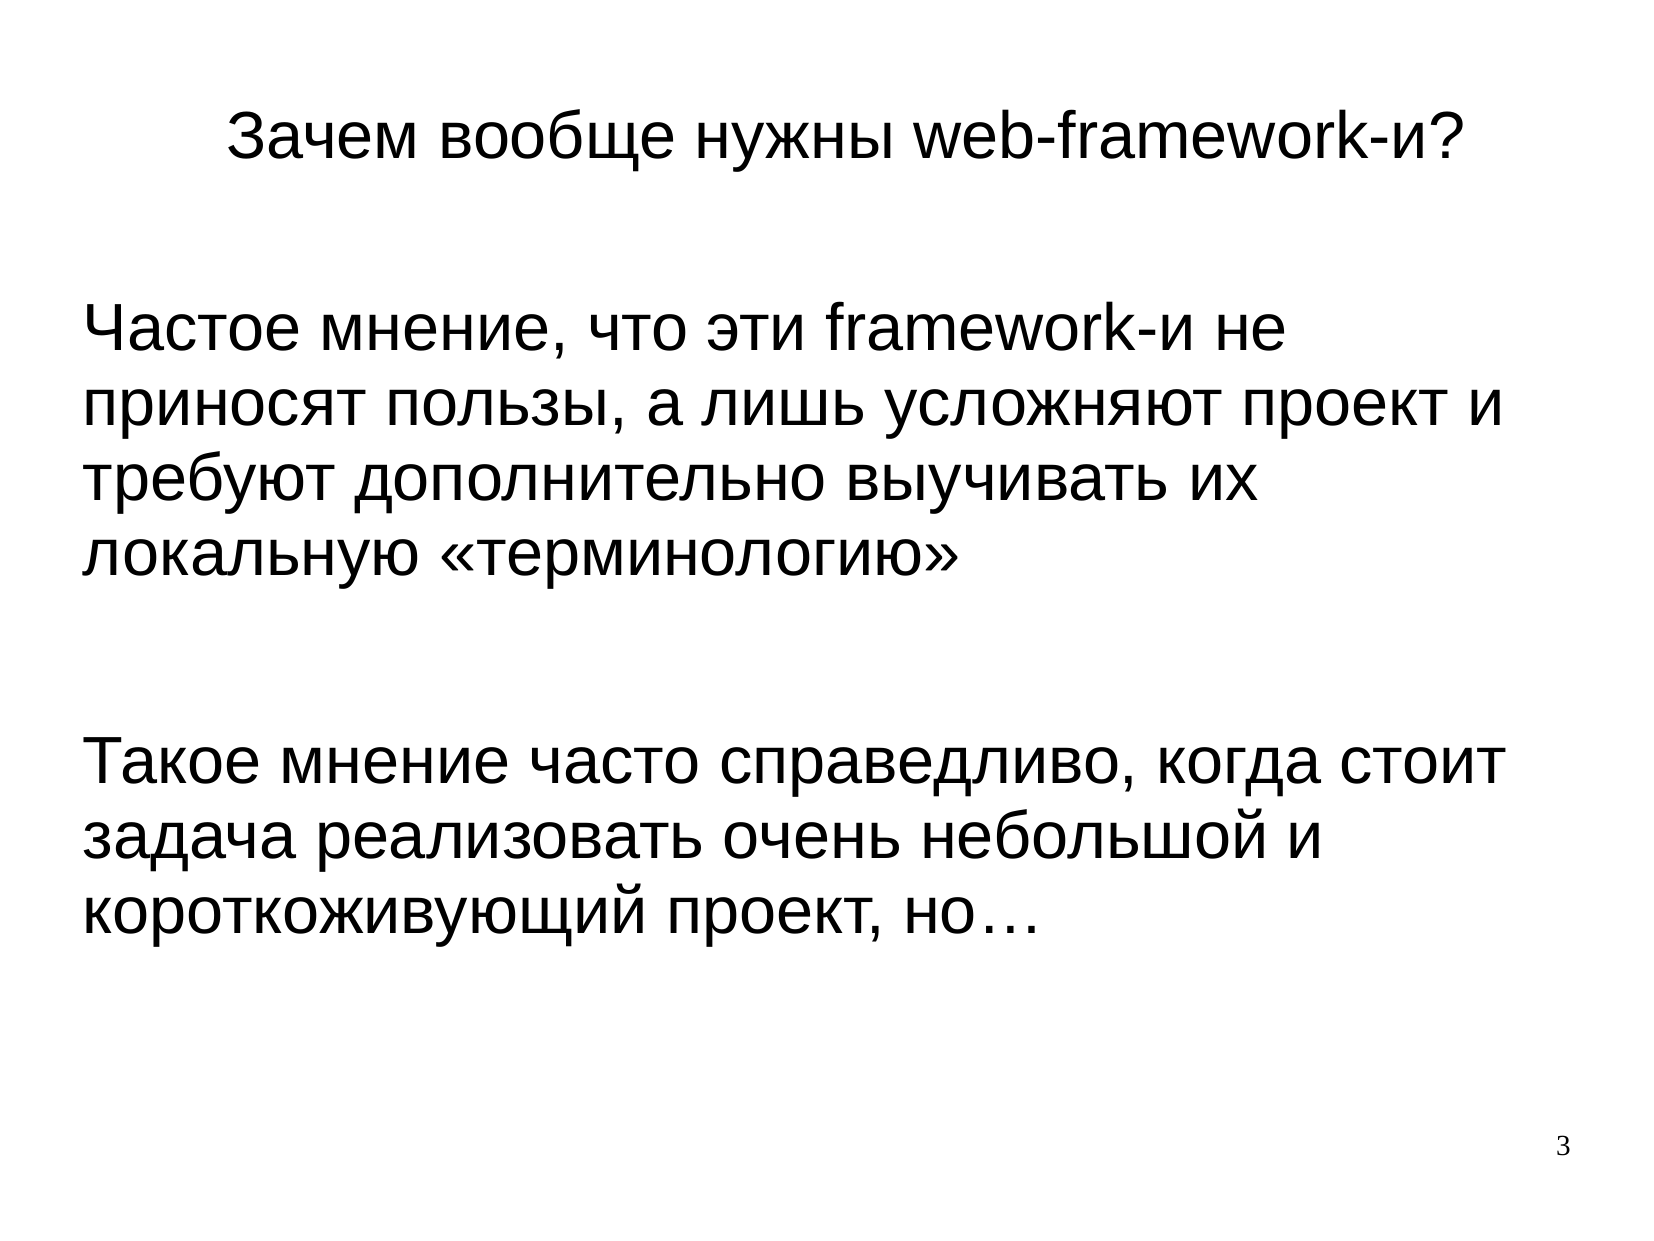

# Зачем вообще нужны web-framework-и?
Частое мнение, что эти framework-и не приносят пользы, а лишь усложняют проект и требуют дополнительно выучивать их локальную «терминологию»
Такое мнение часто справедливо, когда стоит задача реализовать очень небольшой и короткоживующий проект, но…
3